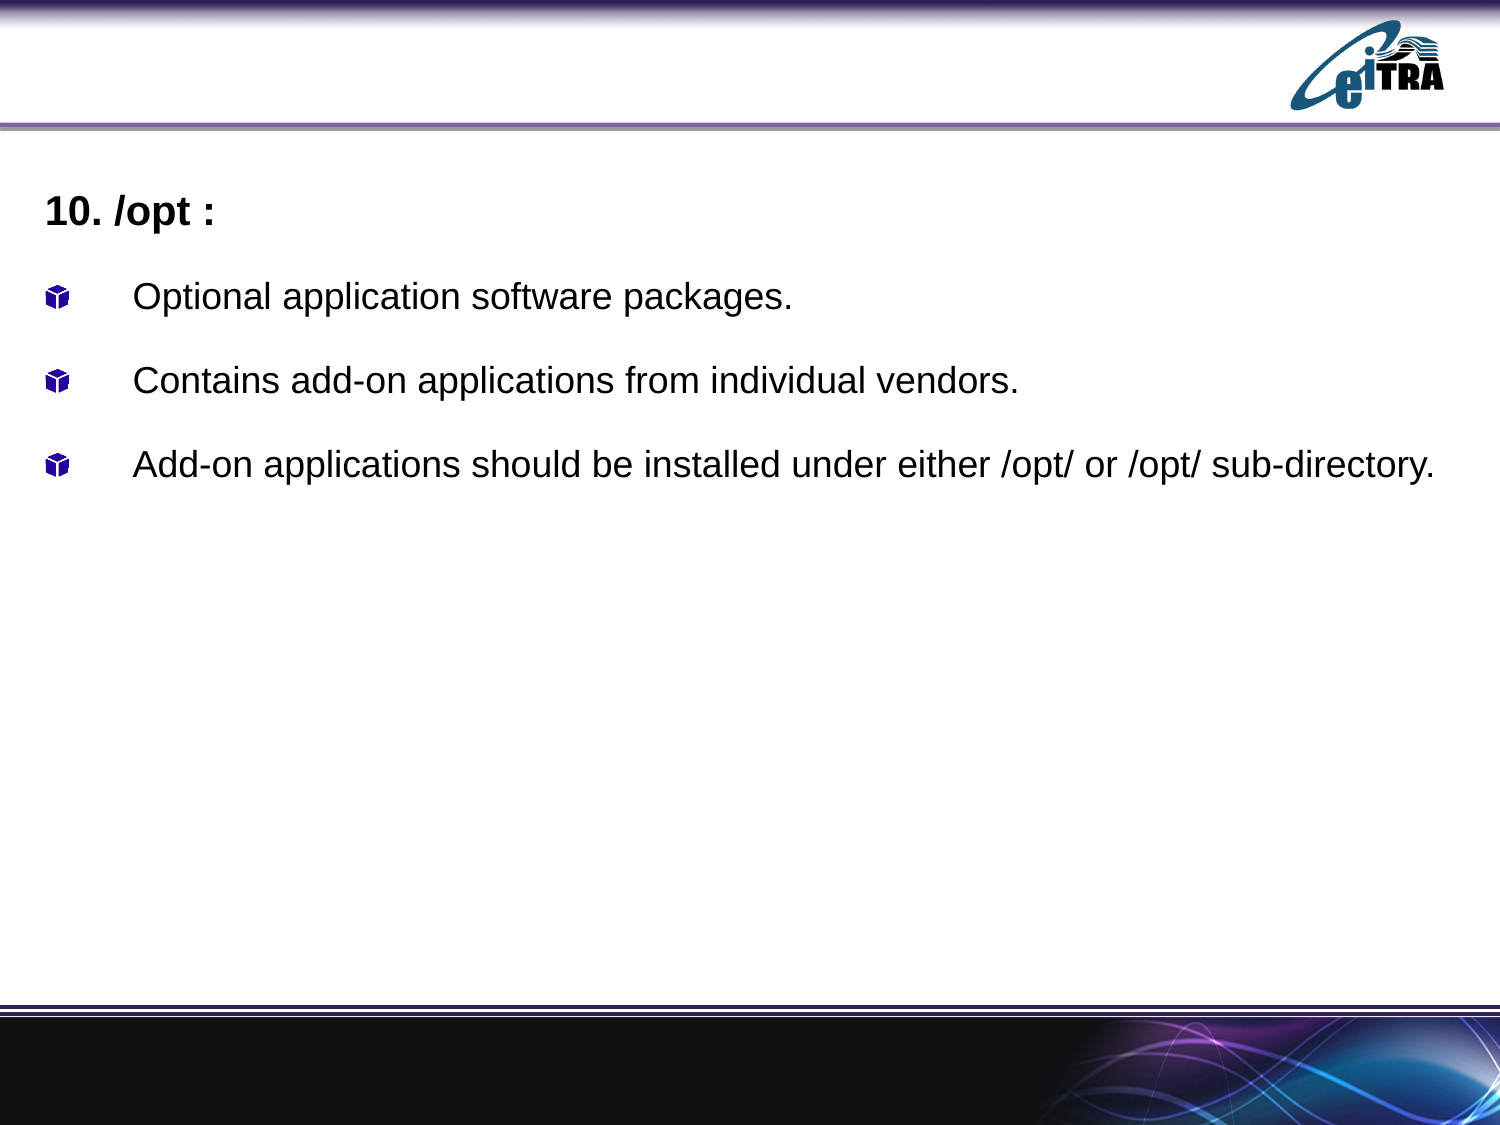

10. /opt :
 Optional application software packages.
 Contains add-on applications from individual vendors.
 Add-on applications should be installed under either /opt/ or /opt/ sub-directory.